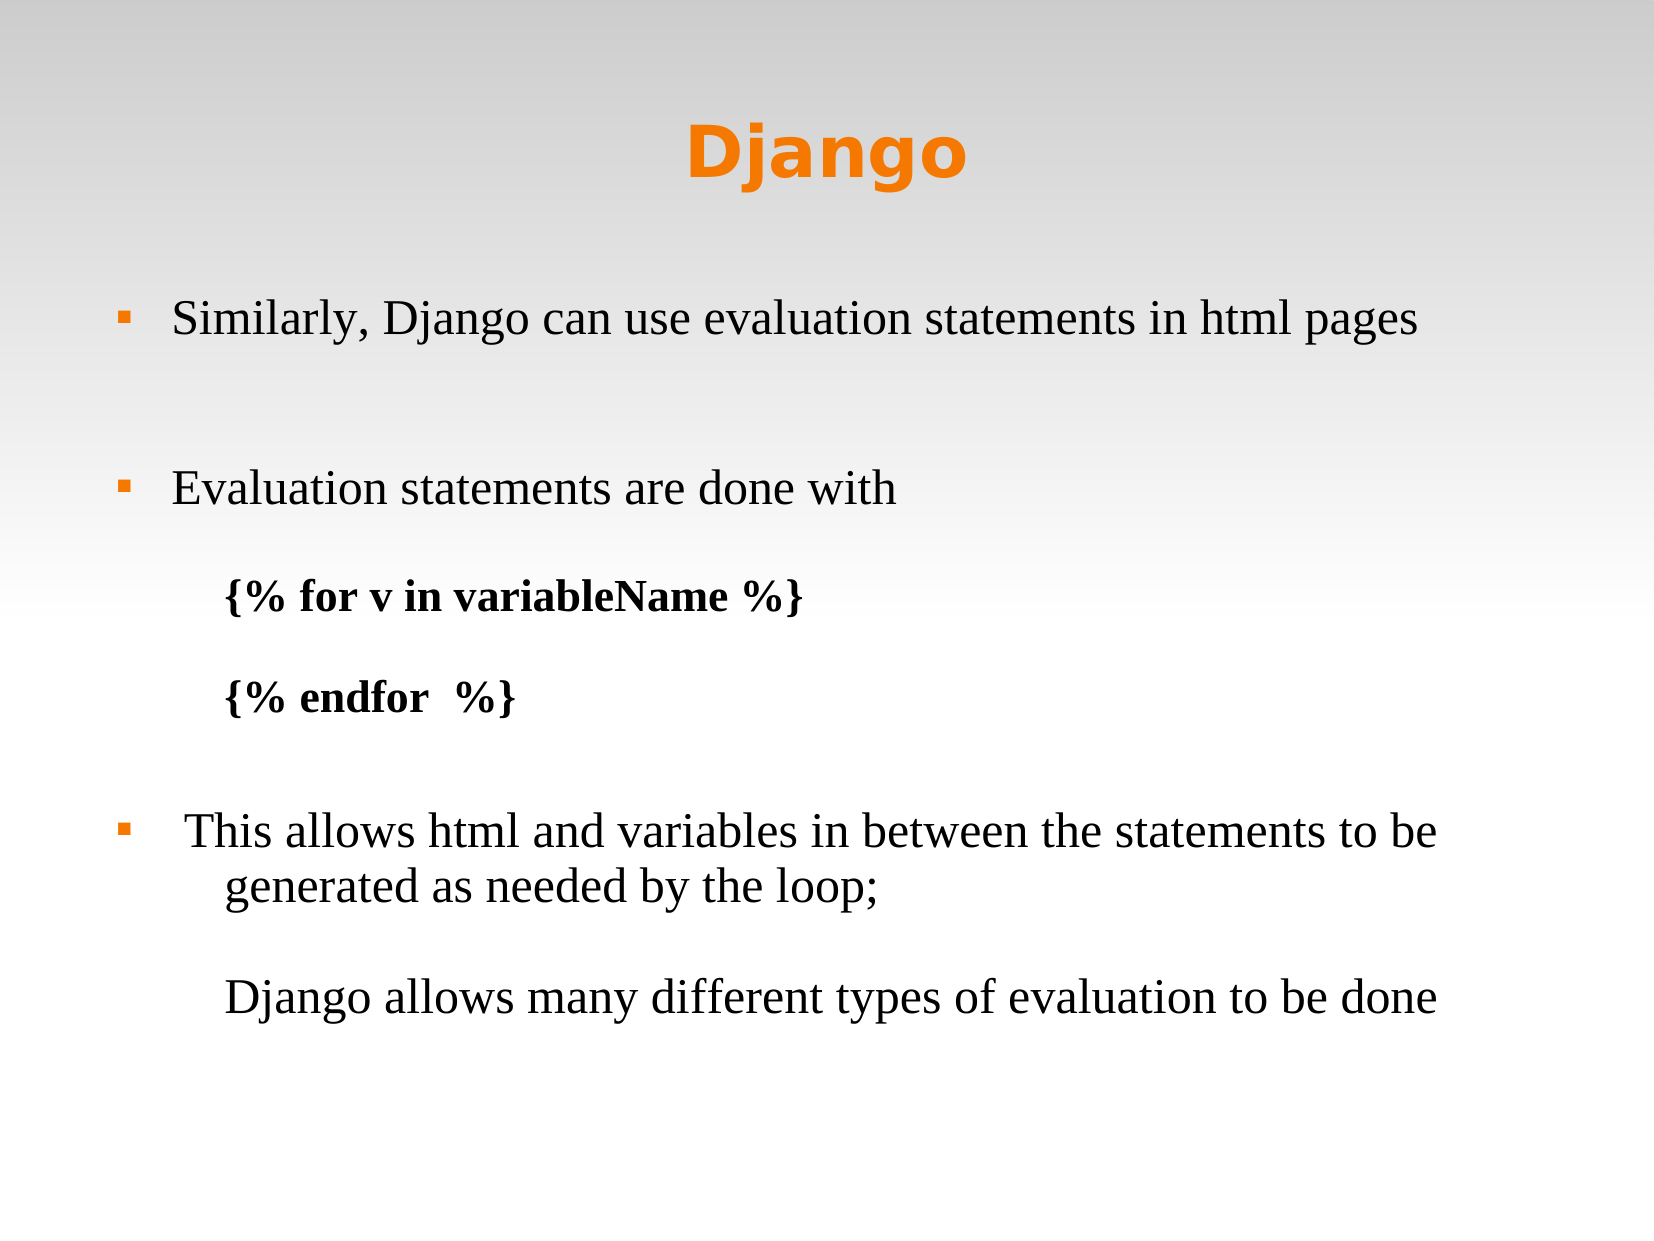

# Django
Similarly, Django can use evaluation statements in html pages
Evaluation statements are done with
{% for v in variableName %}
{% endfor %}
 This allows html and variables in between the statements to be generated as needed by the loop;
Django allows many different types of evaluation to be done